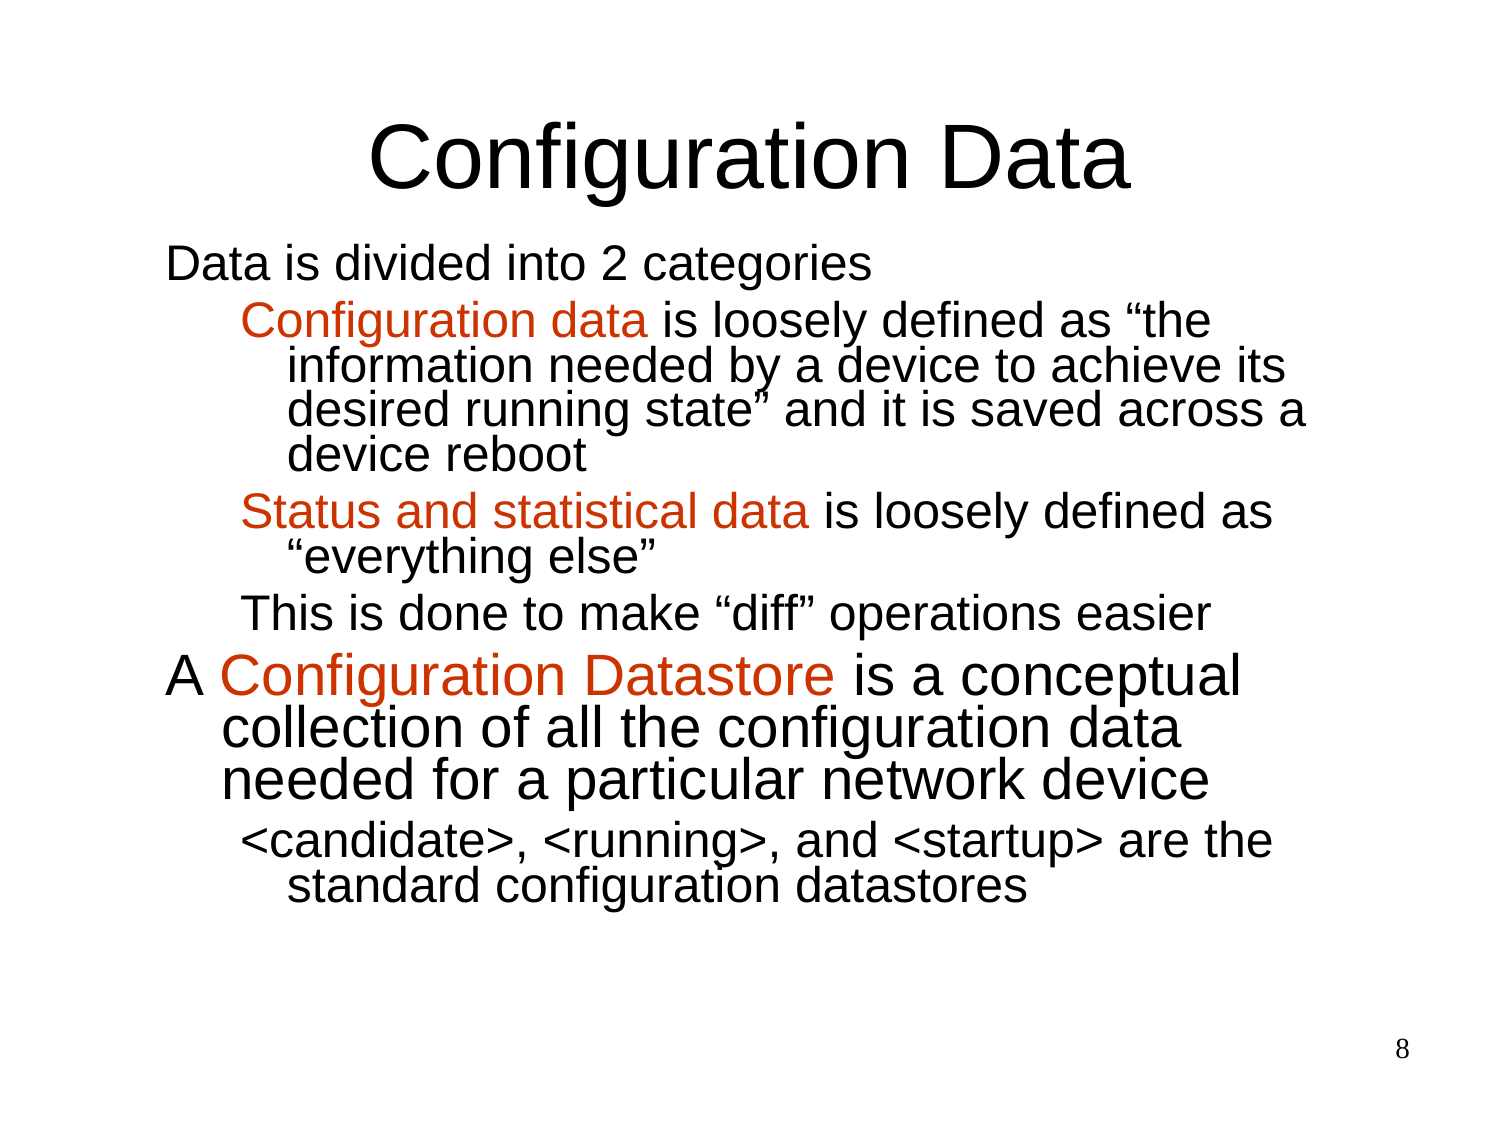

# Configuration Data
Data is divided into 2 categories
Configuration data is loosely defined as “the information needed by a device to achieve its desired running state” and it is saved across a device reboot
Status and statistical data is loosely defined as “everything else”
This is done to make “diff” operations easier
A Configuration Datastore is a conceptual collection of all the configuration data needed for a particular network device
<candidate>, <running>, and <startup> are the standard configuration datastores
8